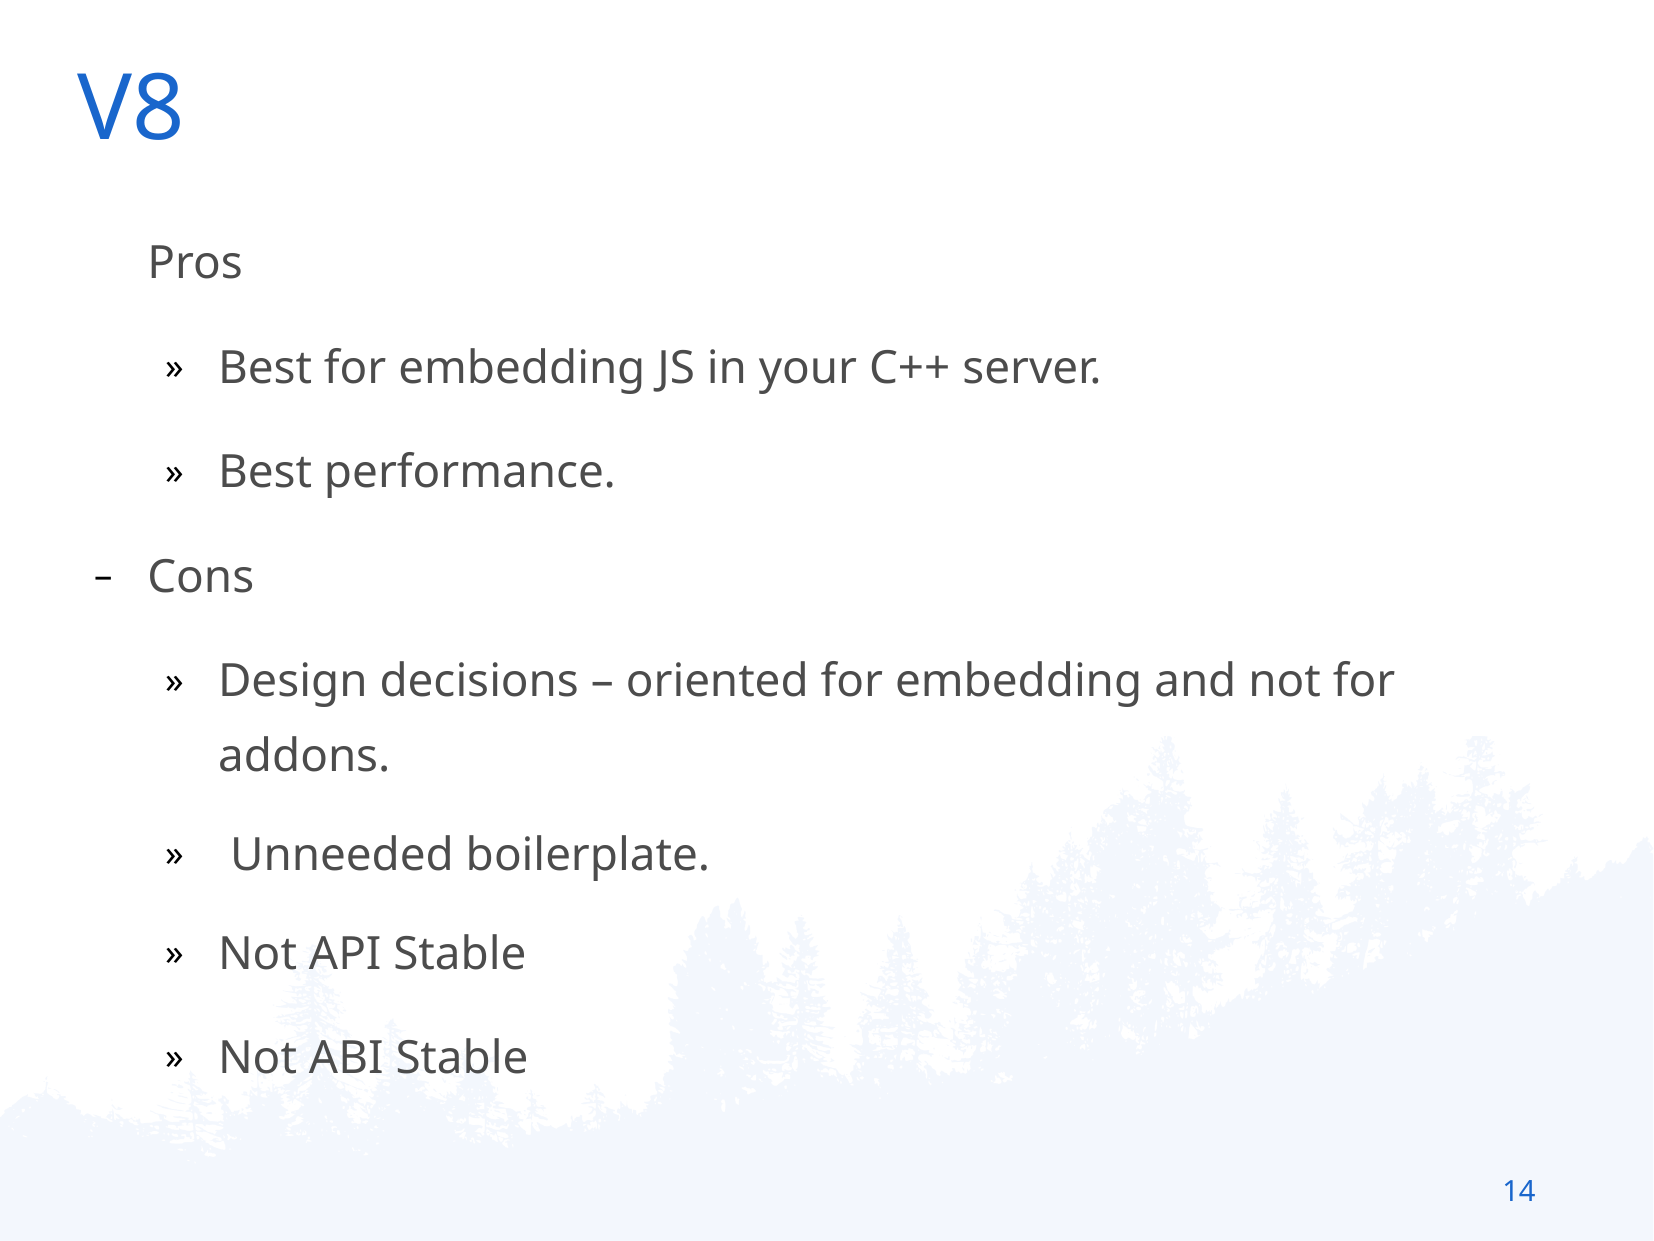

V8
# Pros
Best for embedding JS in your C++ server.
Best performance.
Cons
Design decisions – oriented for embedding and not for addons.
 Unneeded boilerplate.
Not API Stable
Not ABI Stable
14